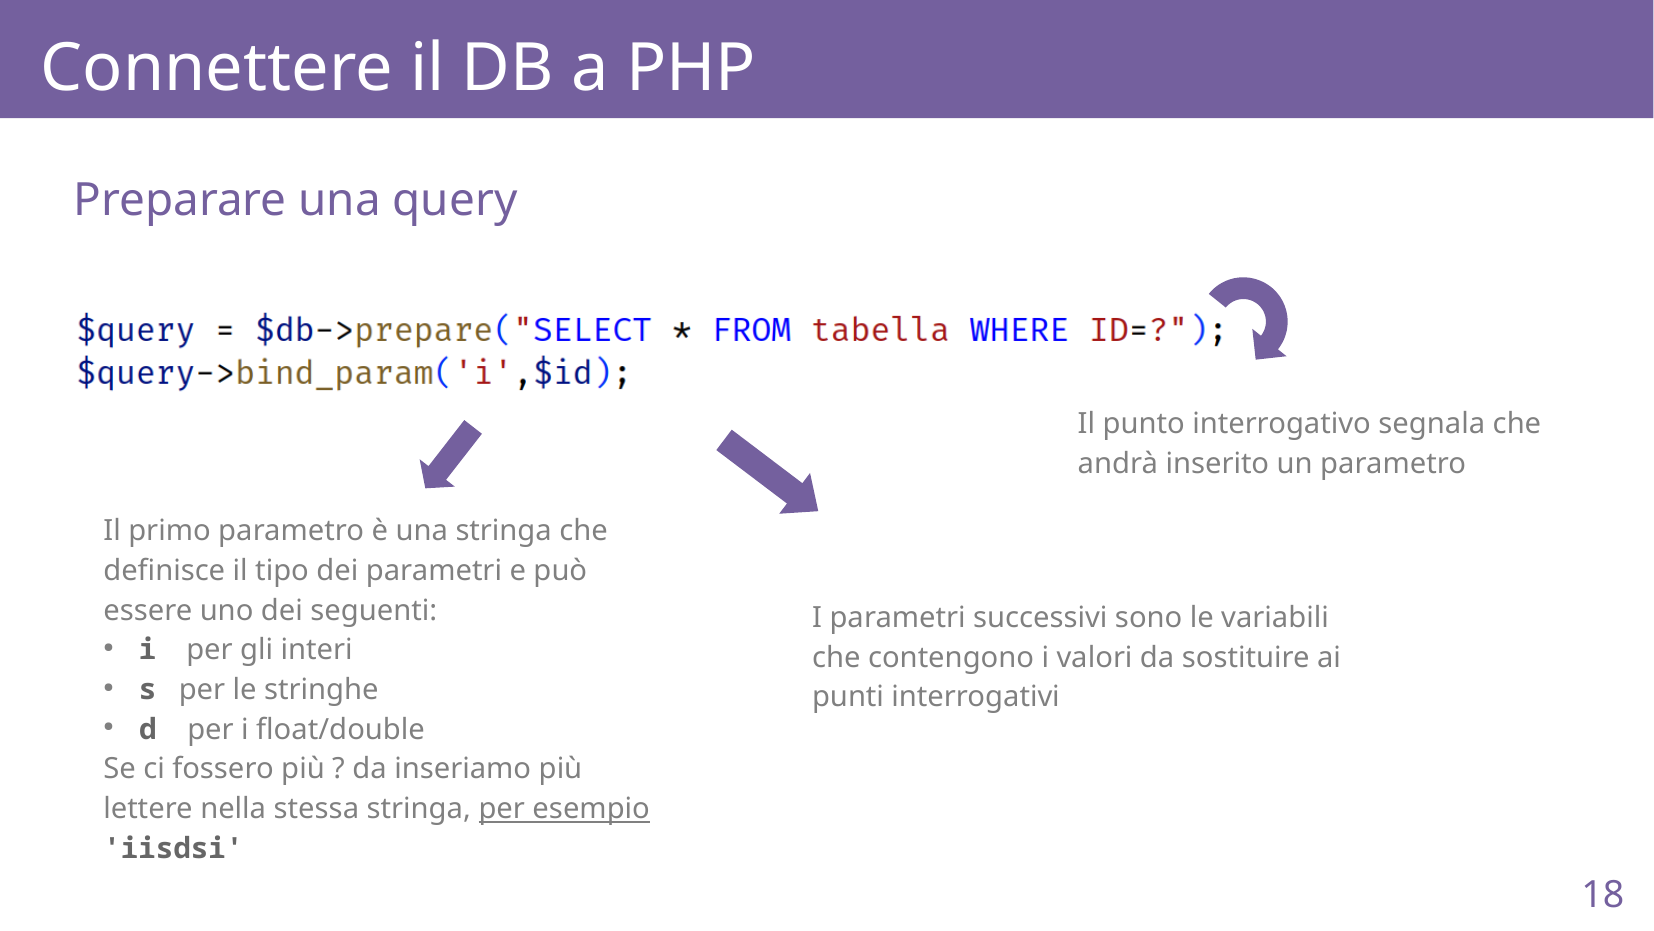

Connettere il DB a PHP
Preparare una query
Il punto interrogativo segnala che andrà inserito un parametro
Il primo parametro è una stringa che definisce il tipo dei parametri e può essere uno dei seguenti:
i per gli interi
s per le stringhe
d per i float/double
Se ci fossero più ? da inseriamo più lettere nella stessa stringa, per esempio 'iisdsi'
I parametri successivi sono le variabili che contengono i valori da sostituire ai punti interrogativi